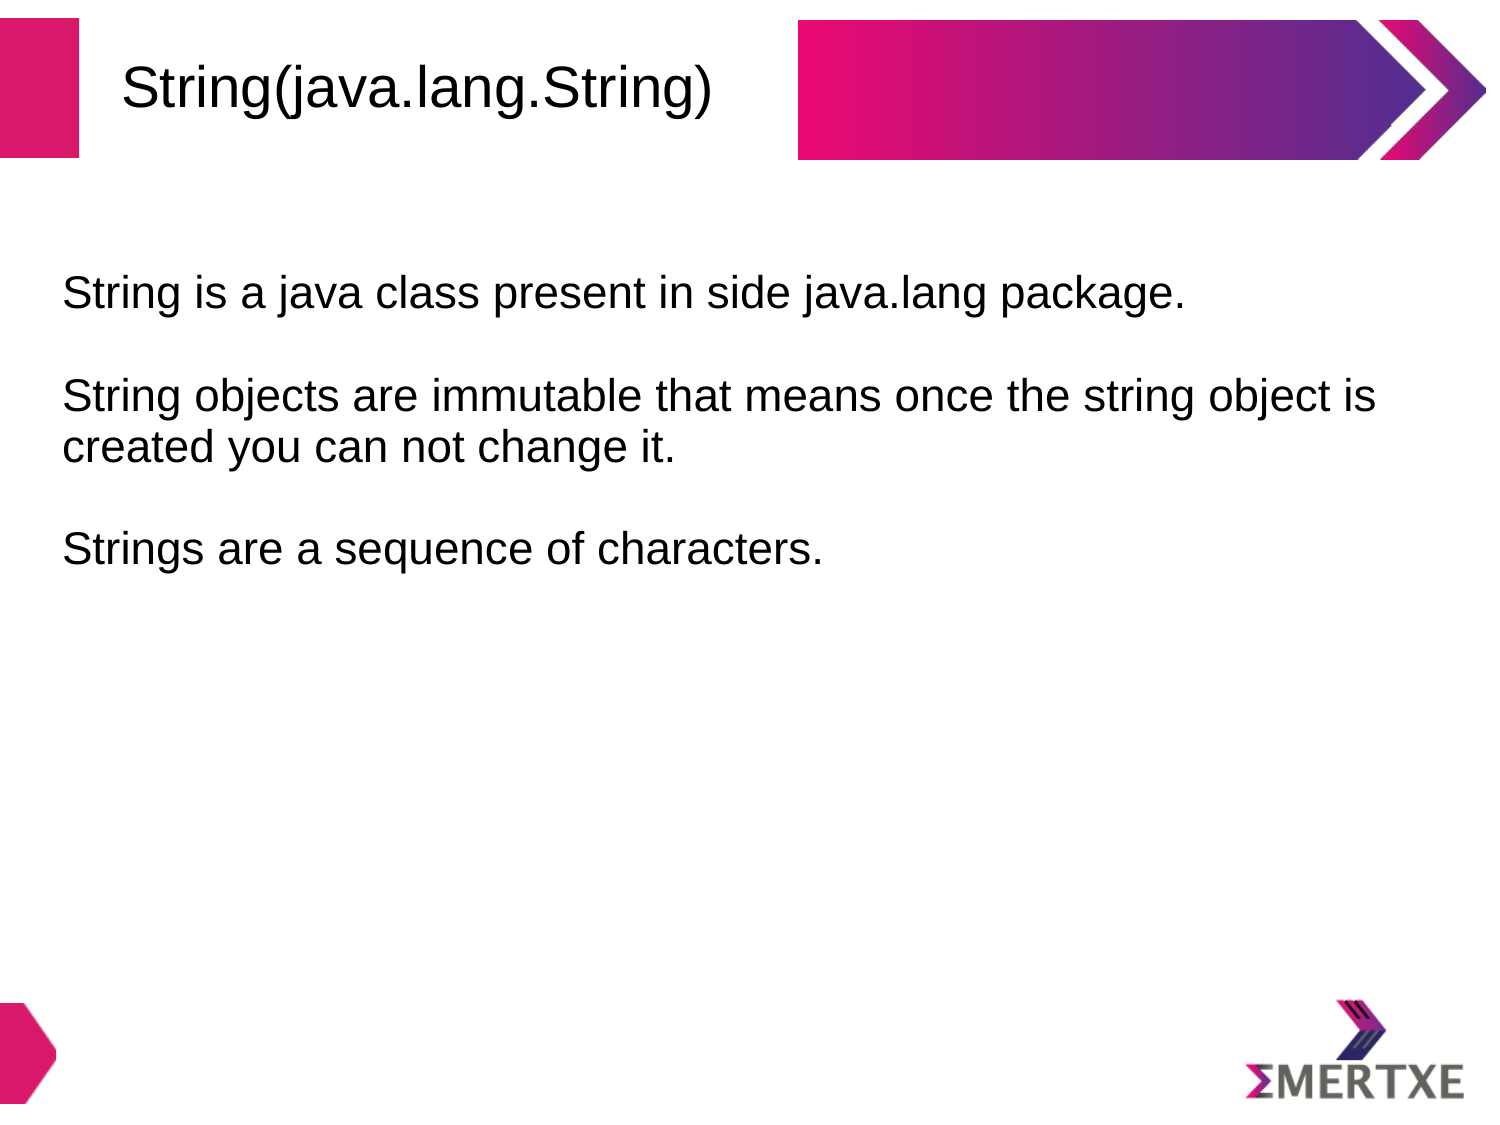

String(java.lang.String)
String is a java class present in side java.lang package.
String objects are immutable that means once the string object is created you can not change it.
Strings are a sequence of characters.